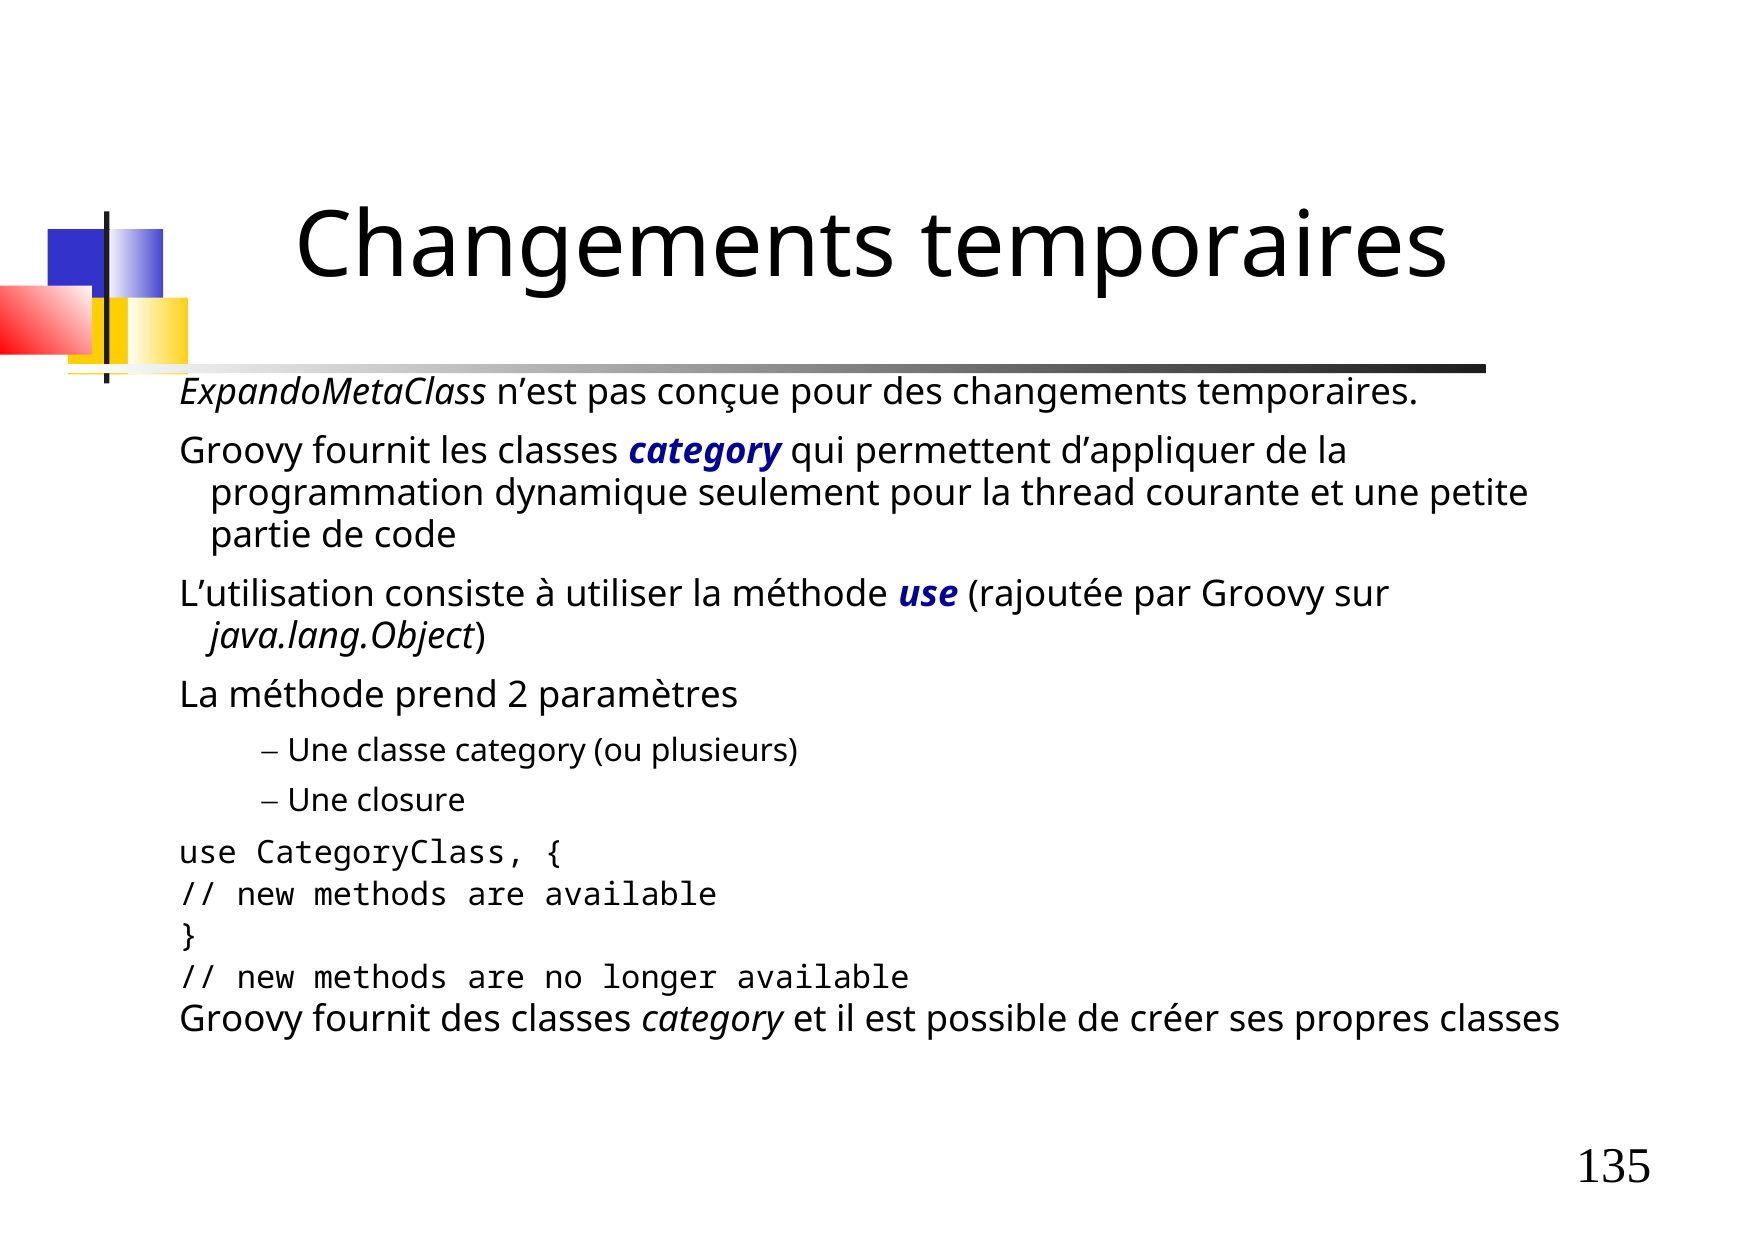

# Changements temporaires
ExpandoMetaClass n’est pas conçue pour des changements temporaires.
Groovy fournit les classes category qui permettent d’appliquer de la programmation dynamique seulement pour la thread courante et une petite partie de code
L’utilisation consiste à utiliser la méthode use (rajoutée par Groovy sur java.lang.Object)
La méthode prend 2 paramètres
Une classe category (ou plusieurs)
Une closure
use CategoryClass, {
// new methods are available
}
// new methods are no longer available
Groovy fournit des classes category et il est possible de créer ses propres classes